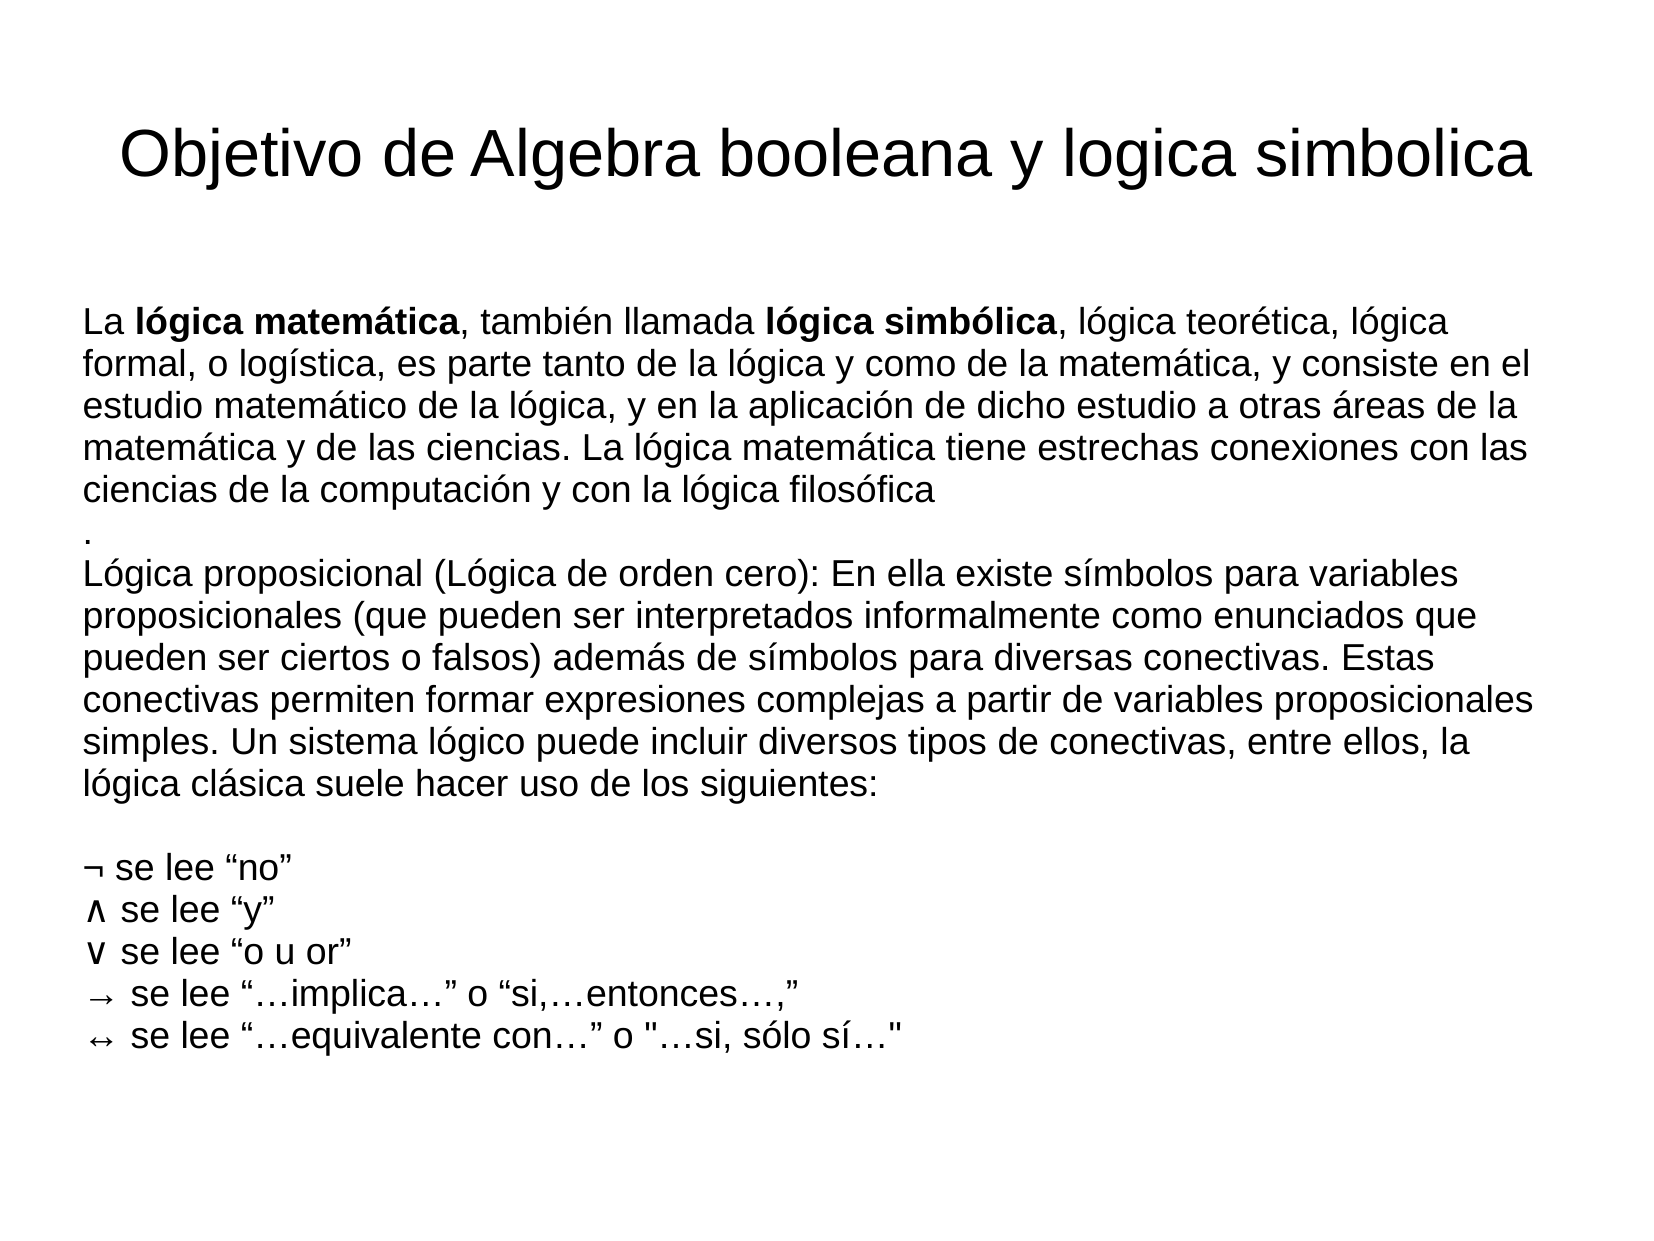

# Objetivo de Algebra booleana y logica simbolica
La lógica matemática, también llamada lógica simbólica, lógica teorética, lógica formal, o logística, es parte tanto de la lógica y como de la matemática, y consiste en el estudio matemático de la lógica, y en la aplicación de dicho estudio a otras áreas de la matemática y de las ciencias. La lógica matemática tiene estrechas conexiones con las ciencias de la computación y con la lógica filosófica
.
Lógica proposicional (Lógica de orden cero): En ella existe símbolos para variables proposicionales (que pueden ser interpretados informalmente como enunciados que pueden ser ciertos o falsos) además de símbolos para diversas conectivas. Estas conectivas permiten formar expresiones complejas a partir de variables proposicionales simples. Un sistema lógico puede incluir diversos tipos de conectivas, entre ellos, la lógica clásica suele hacer uso de los siguientes:
¬ se lee “no”
∧ se lee “y”
∨ se lee “o u or”
→ se lee “…implica…” o “si,…entonces…,”
↔ se lee “…equivalente con…” o "…si, sólo sí…"